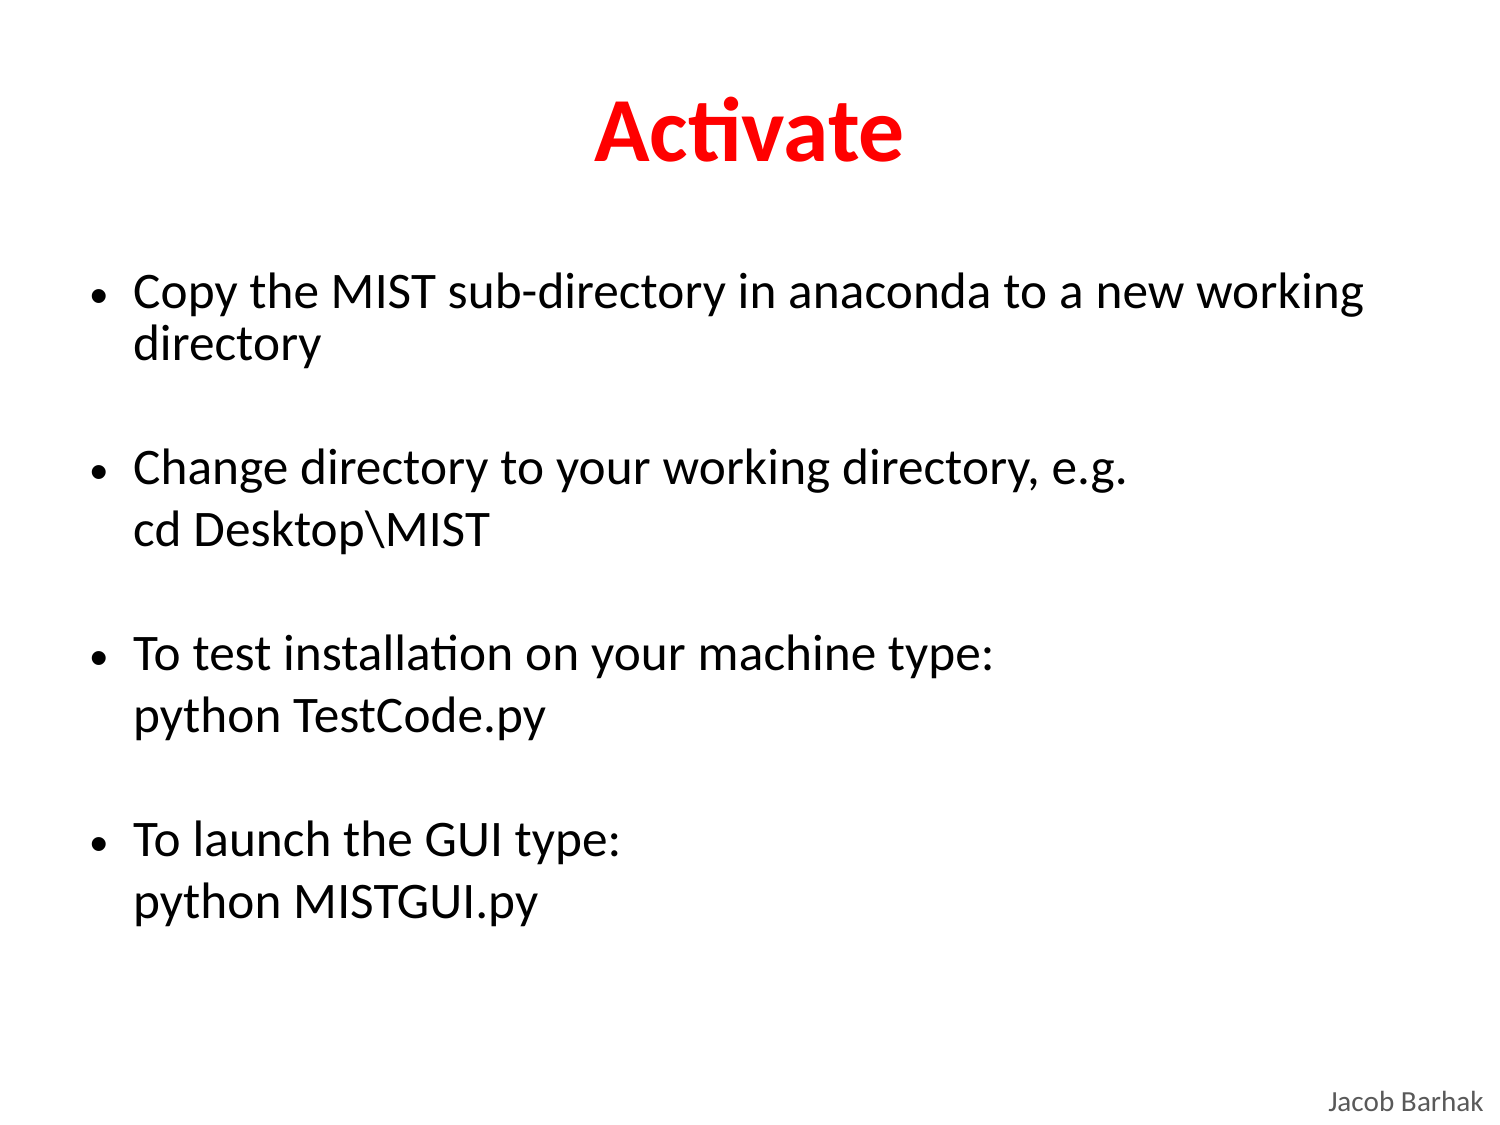

Activate
Copy the MIST sub-directory in anaconda to a new working directory
Change directory to your working directory, e.g.
	cd Desktop\MIST
To test installation on your machine type:
	python TestCode.py
To launch the GUI type:
	python MISTGUI.py